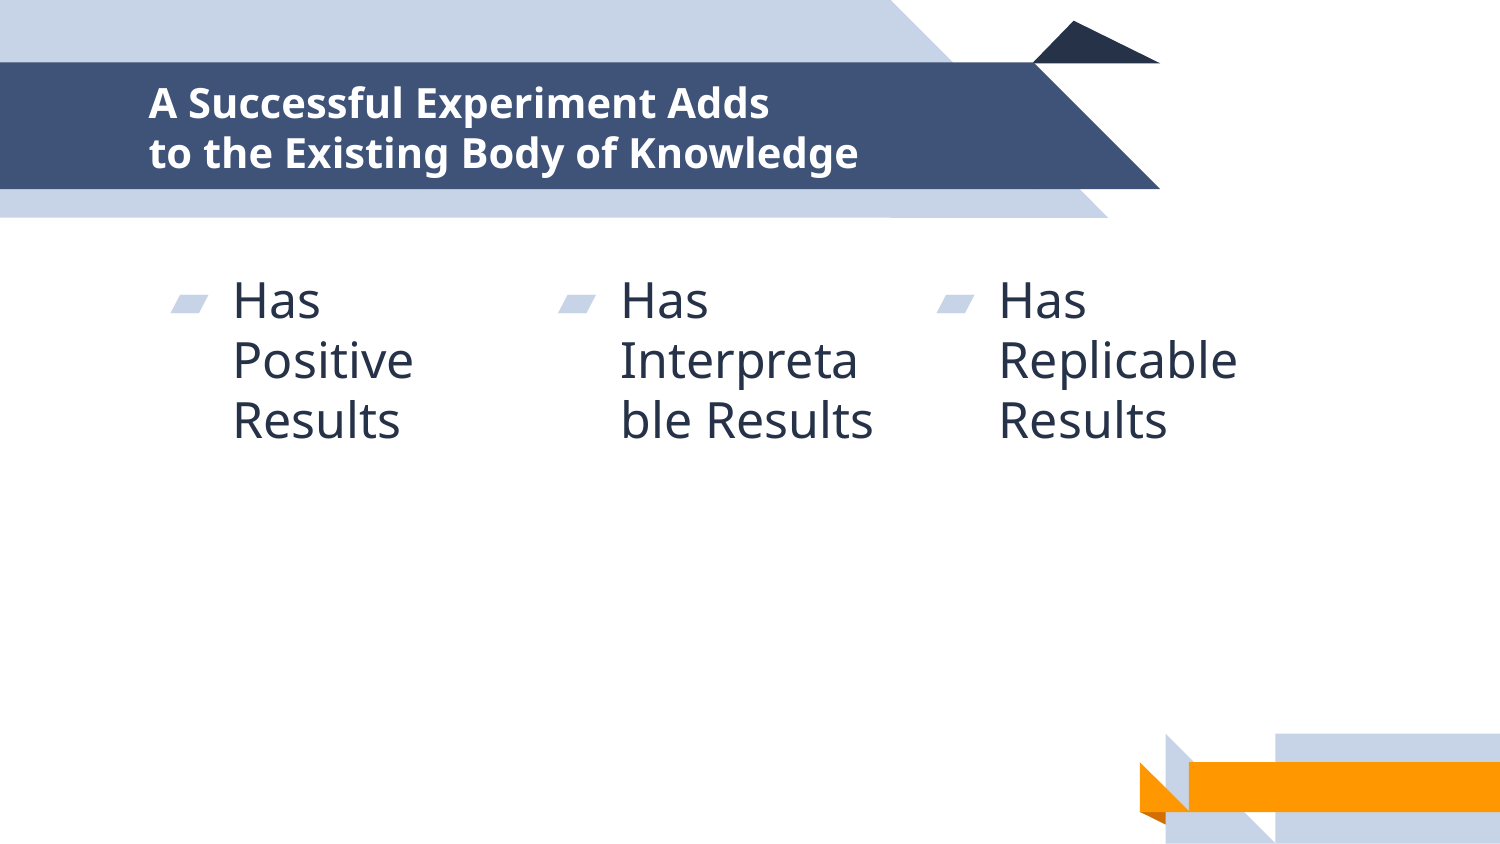

# A Successful Experiment Adds to the Existing Body of Knowledge
Has Positive Results
Has Interpretable Results
Has Replicable Results